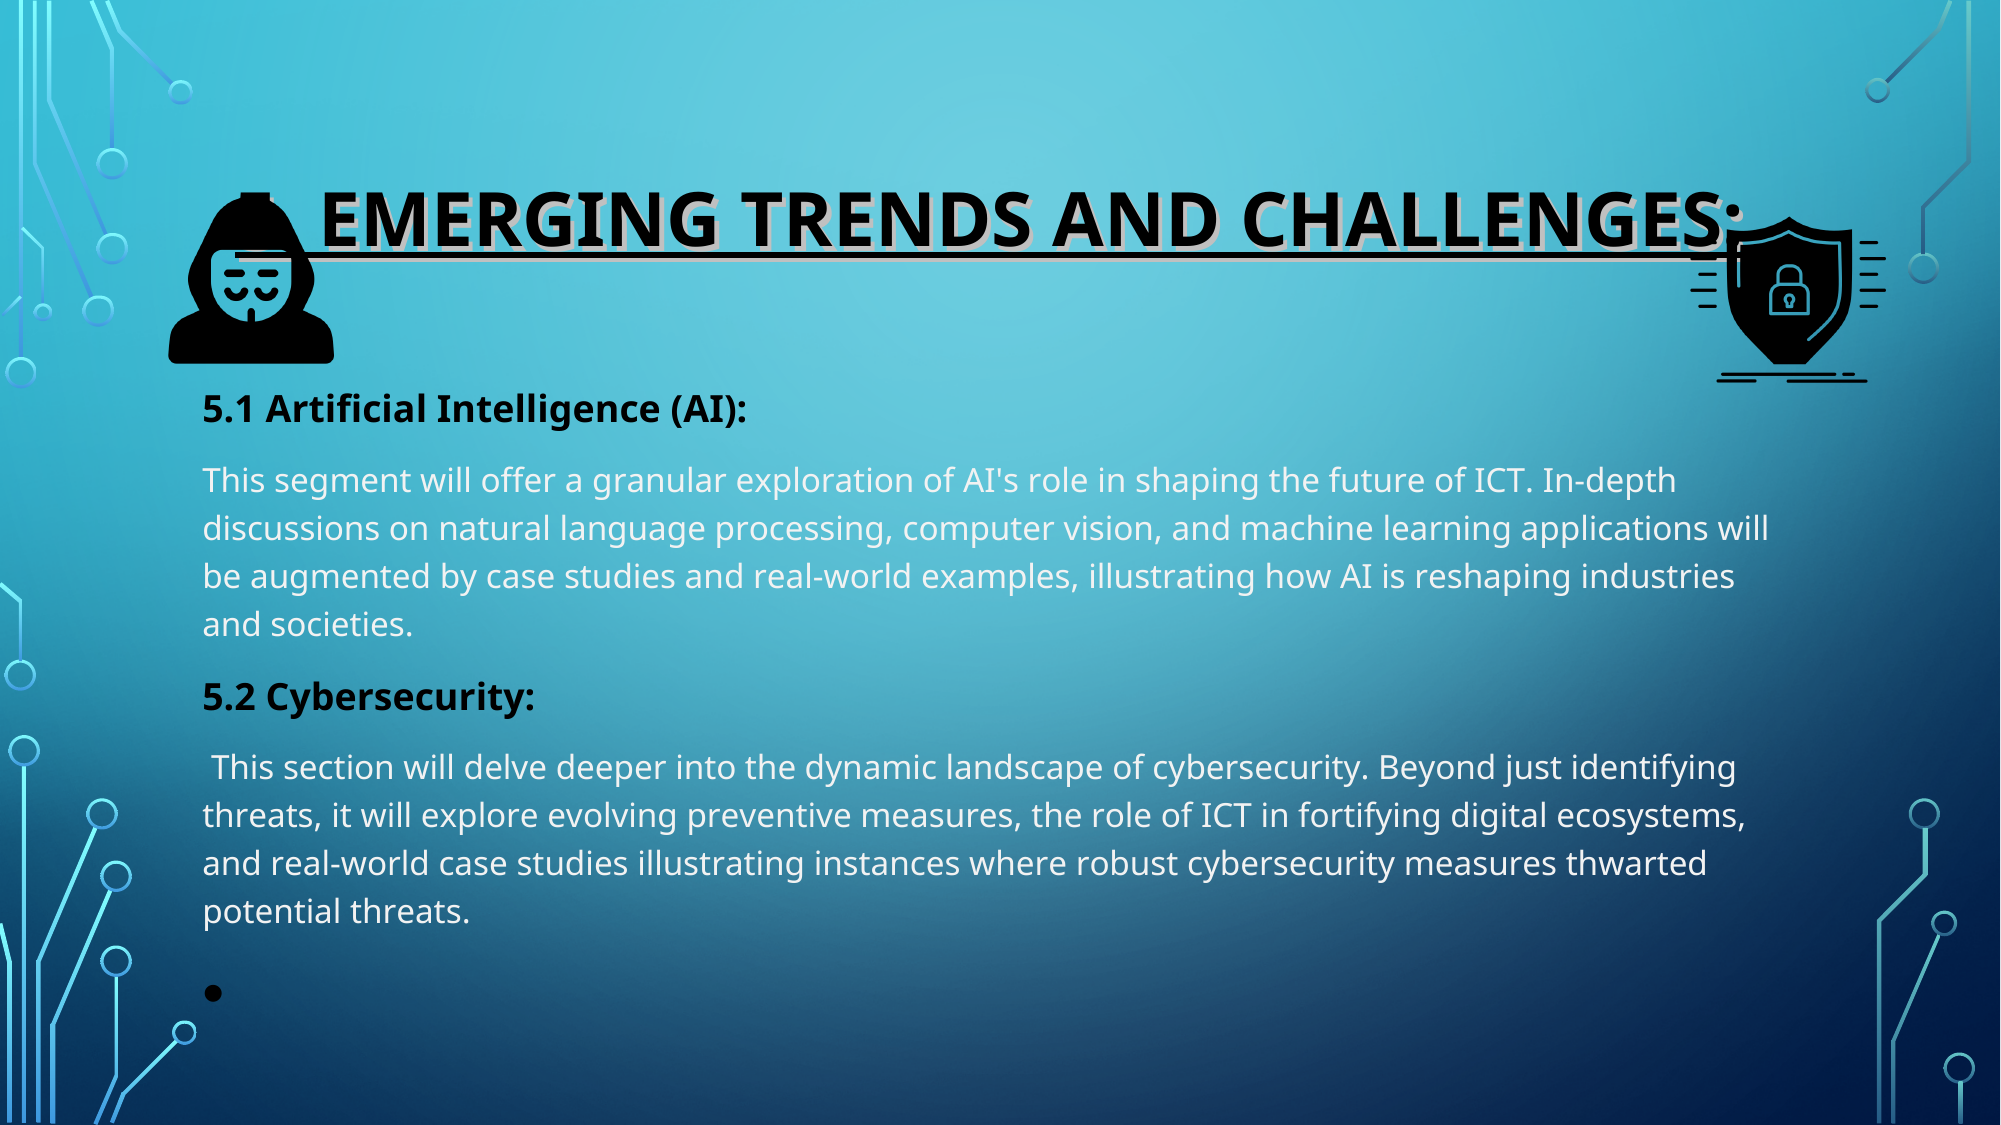

# 5. Emerging Trends and Challenges:
5.1 Artificial Intelligence (AI):
This segment will offer a granular exploration of AI's role in shaping the future of ICT. In-depth discussions on natural language processing, computer vision, and machine learning applications will be augmented by case studies and real-world examples, illustrating how AI is reshaping industries and societies.
5.2 Cybersecurity:
 This section will delve deeper into the dynamic landscape of cybersecurity. Beyond just identifying threats, it will explore evolving preventive measures, the role of ICT in fortifying digital ecosystems, and real-world case studies illustrating instances where robust cybersecurity measures thwarted potential threats.